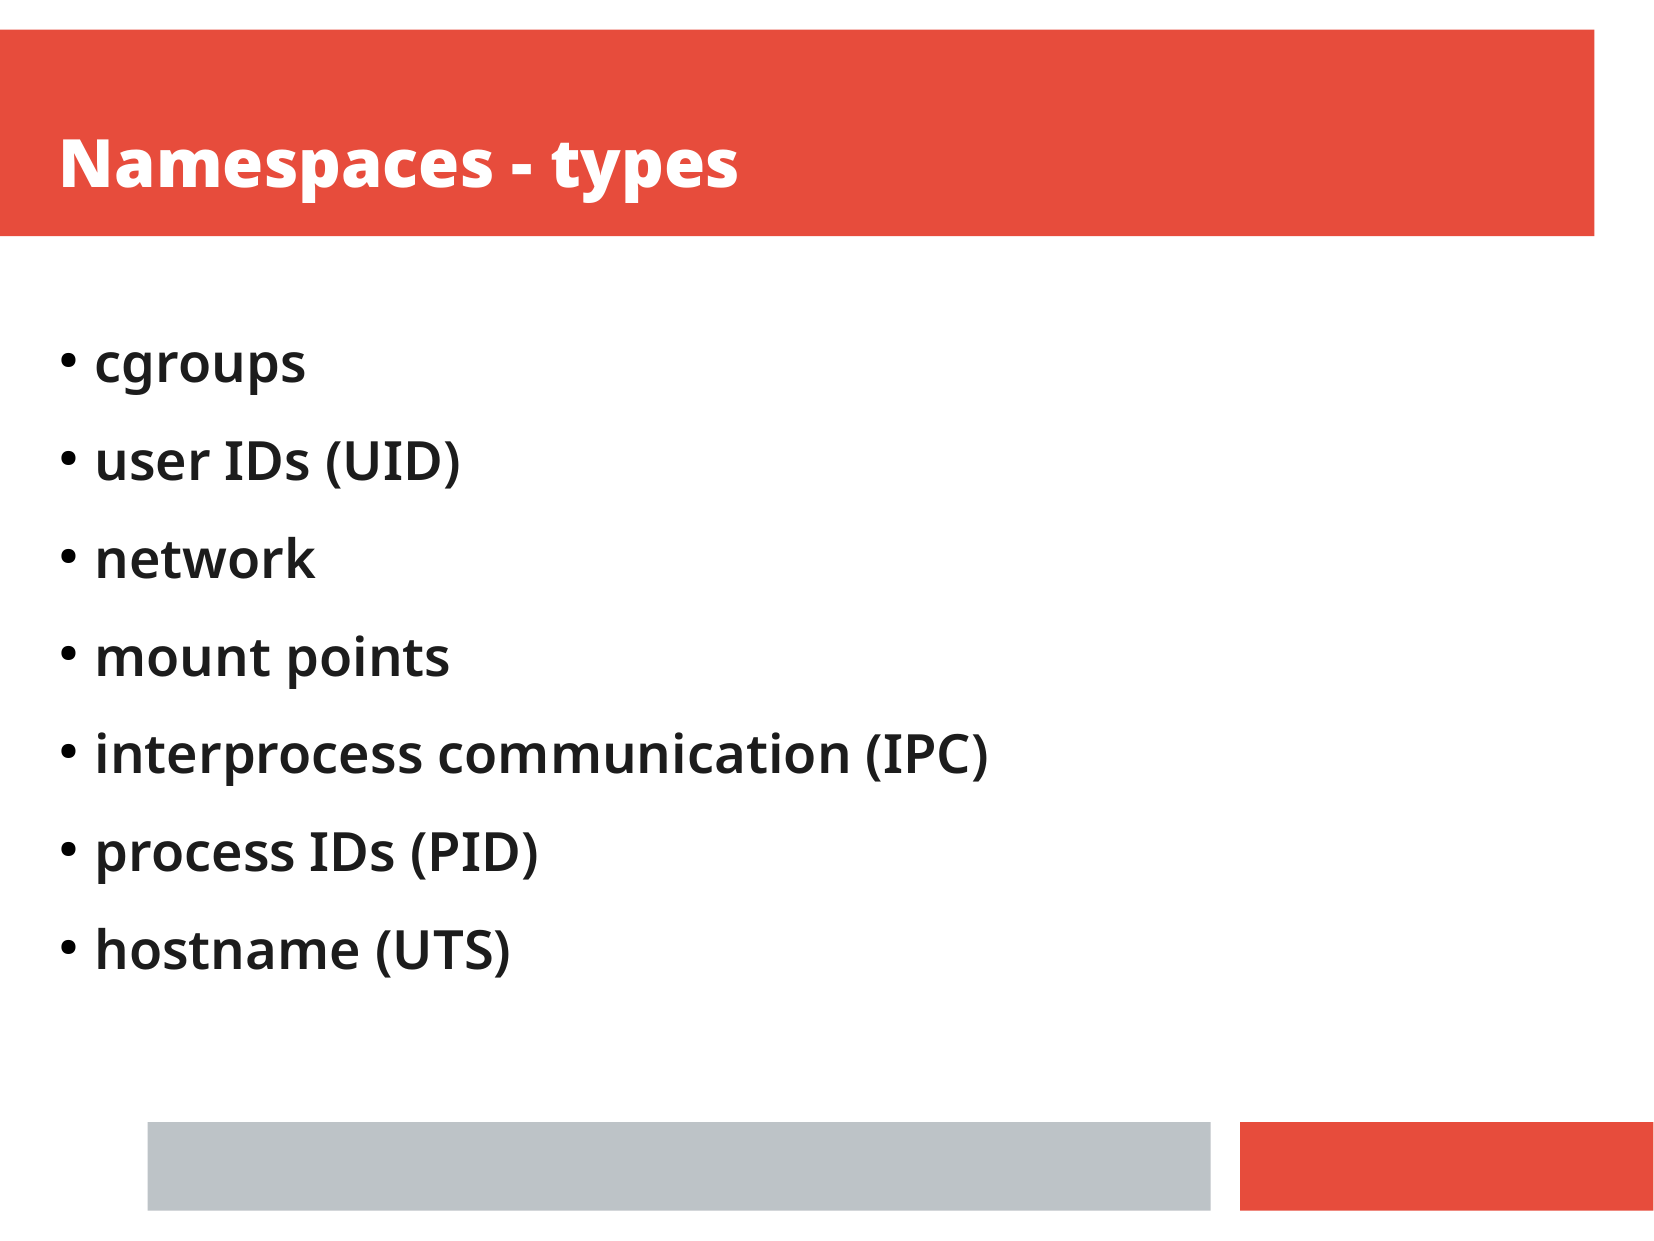

# Namespaces - types
cgroups
user IDs (UID)
network
mount points
interprocess communication (IPC)
process IDs (PID)
hostname (UTS)